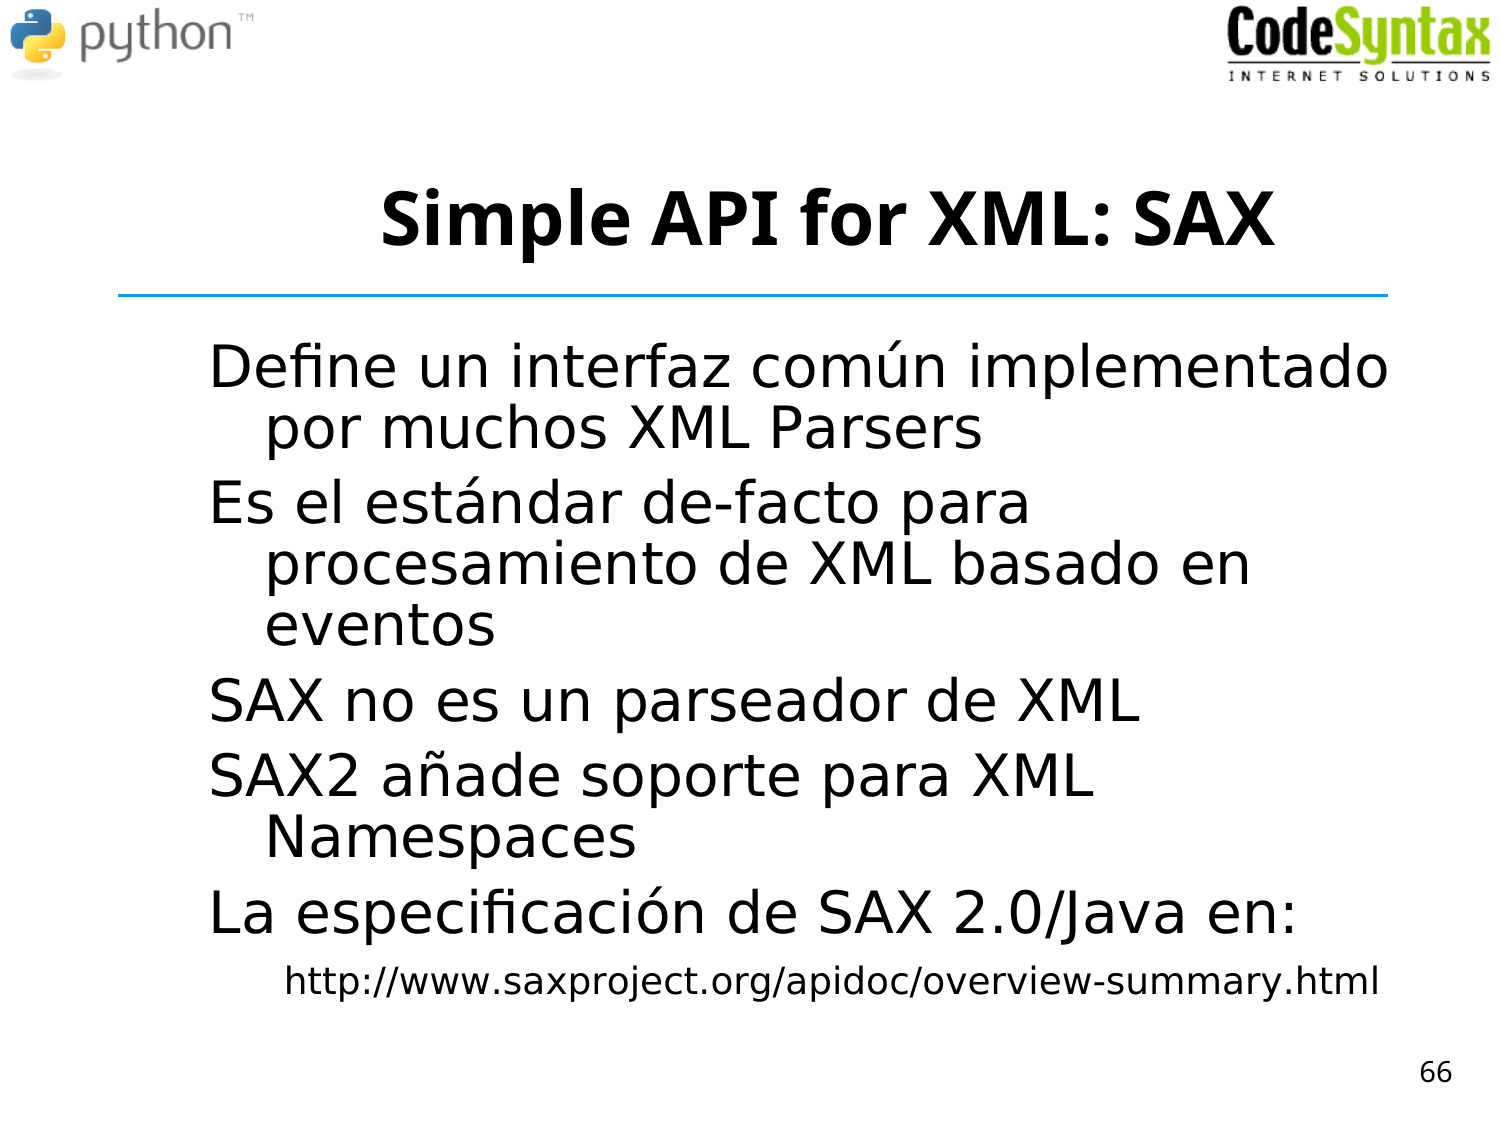

# Simple API for XML: SAX
Define un interfaz común implementado por muchos XML Parsers
Es el estándar de-facto para procesamiento de XML basado en eventos
SAX no es un parseador de XML
SAX2 añade soporte para XML Namespaces
La especificación de SAX 2.0/Java en:
http://www.saxproject.org/apidoc/overview-summary.html
66